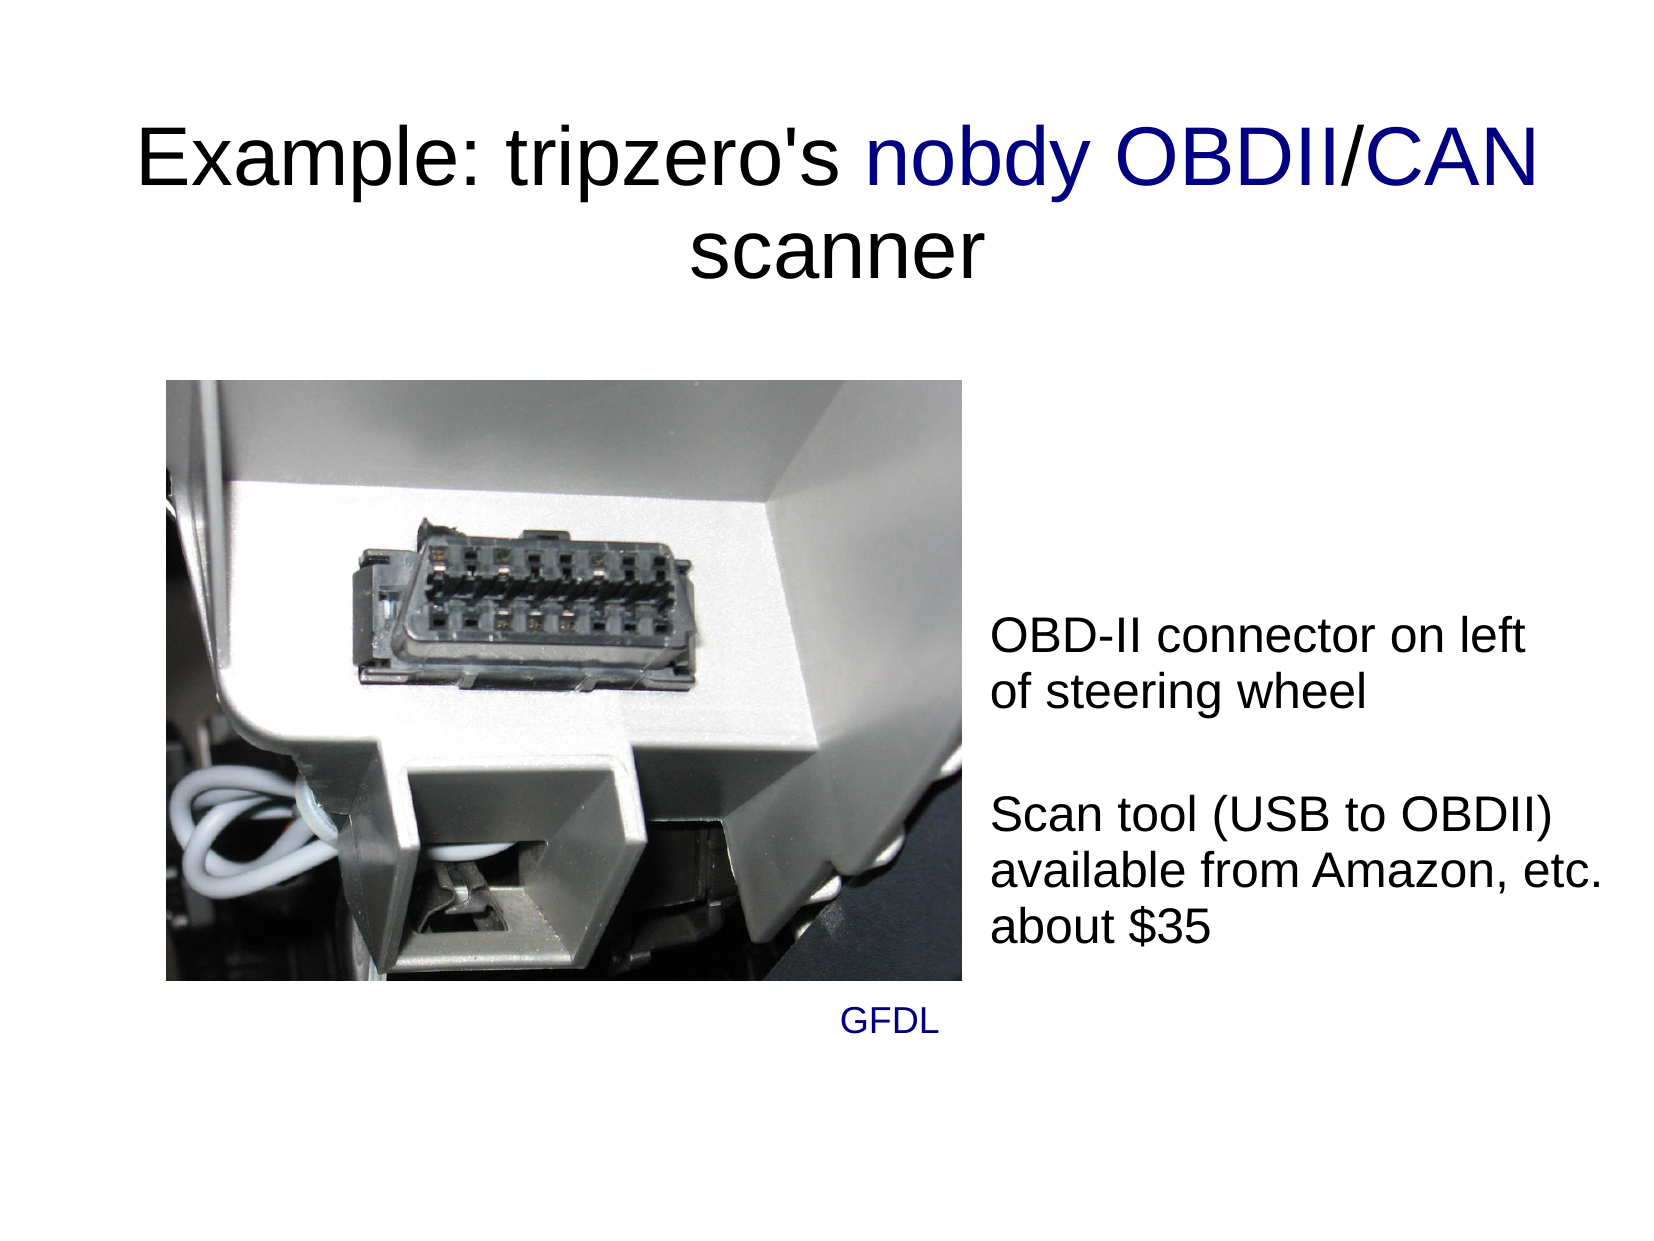

# Example: tripzero's nobdy OBDII/CAN scanner
OBD-II connector on left
of steering wheel
Scan tool (USB to OBDII)
available from Amazon, etc.
about $35
GFDL